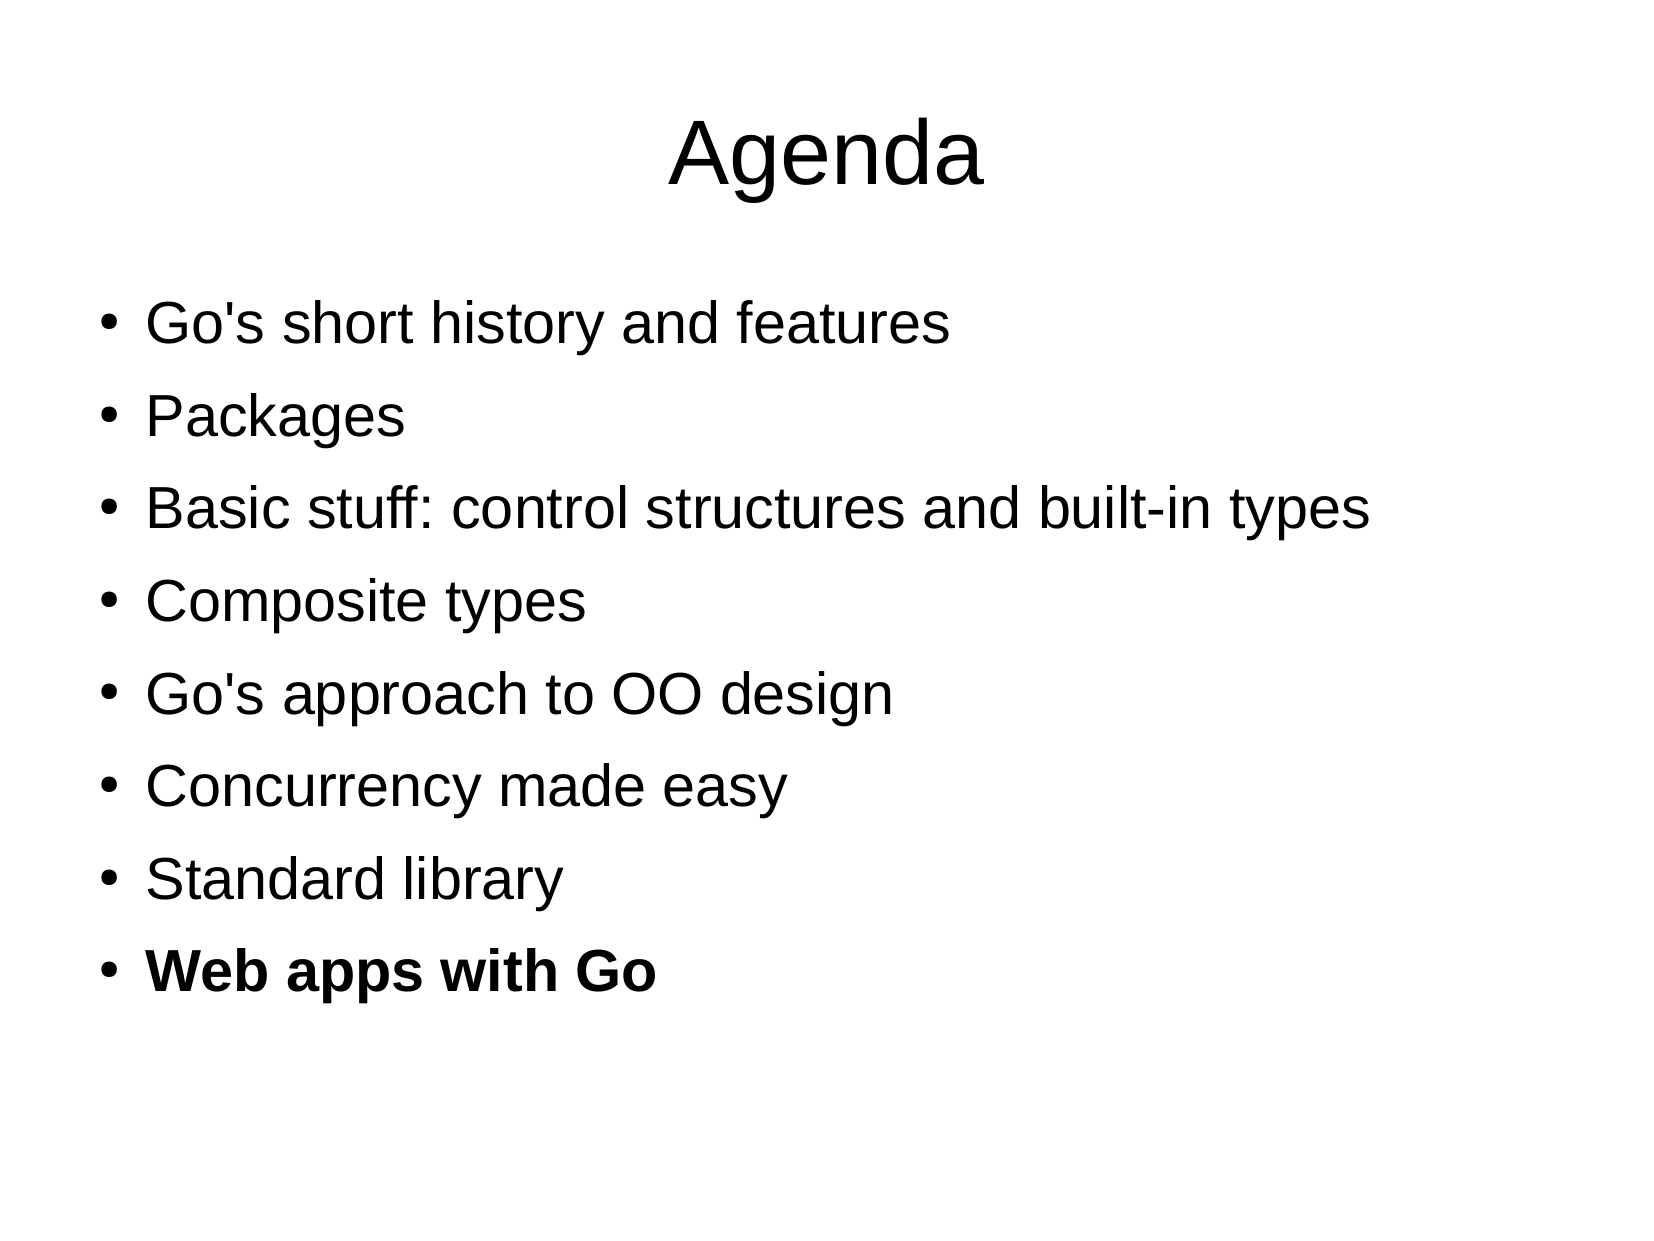

# Agenda
Go's short history and features
Packages
Basic stuff: control structures and built-in types
Composite types
Go's approach to OO design
Concurrency made easy
Standard library
Web apps with Go